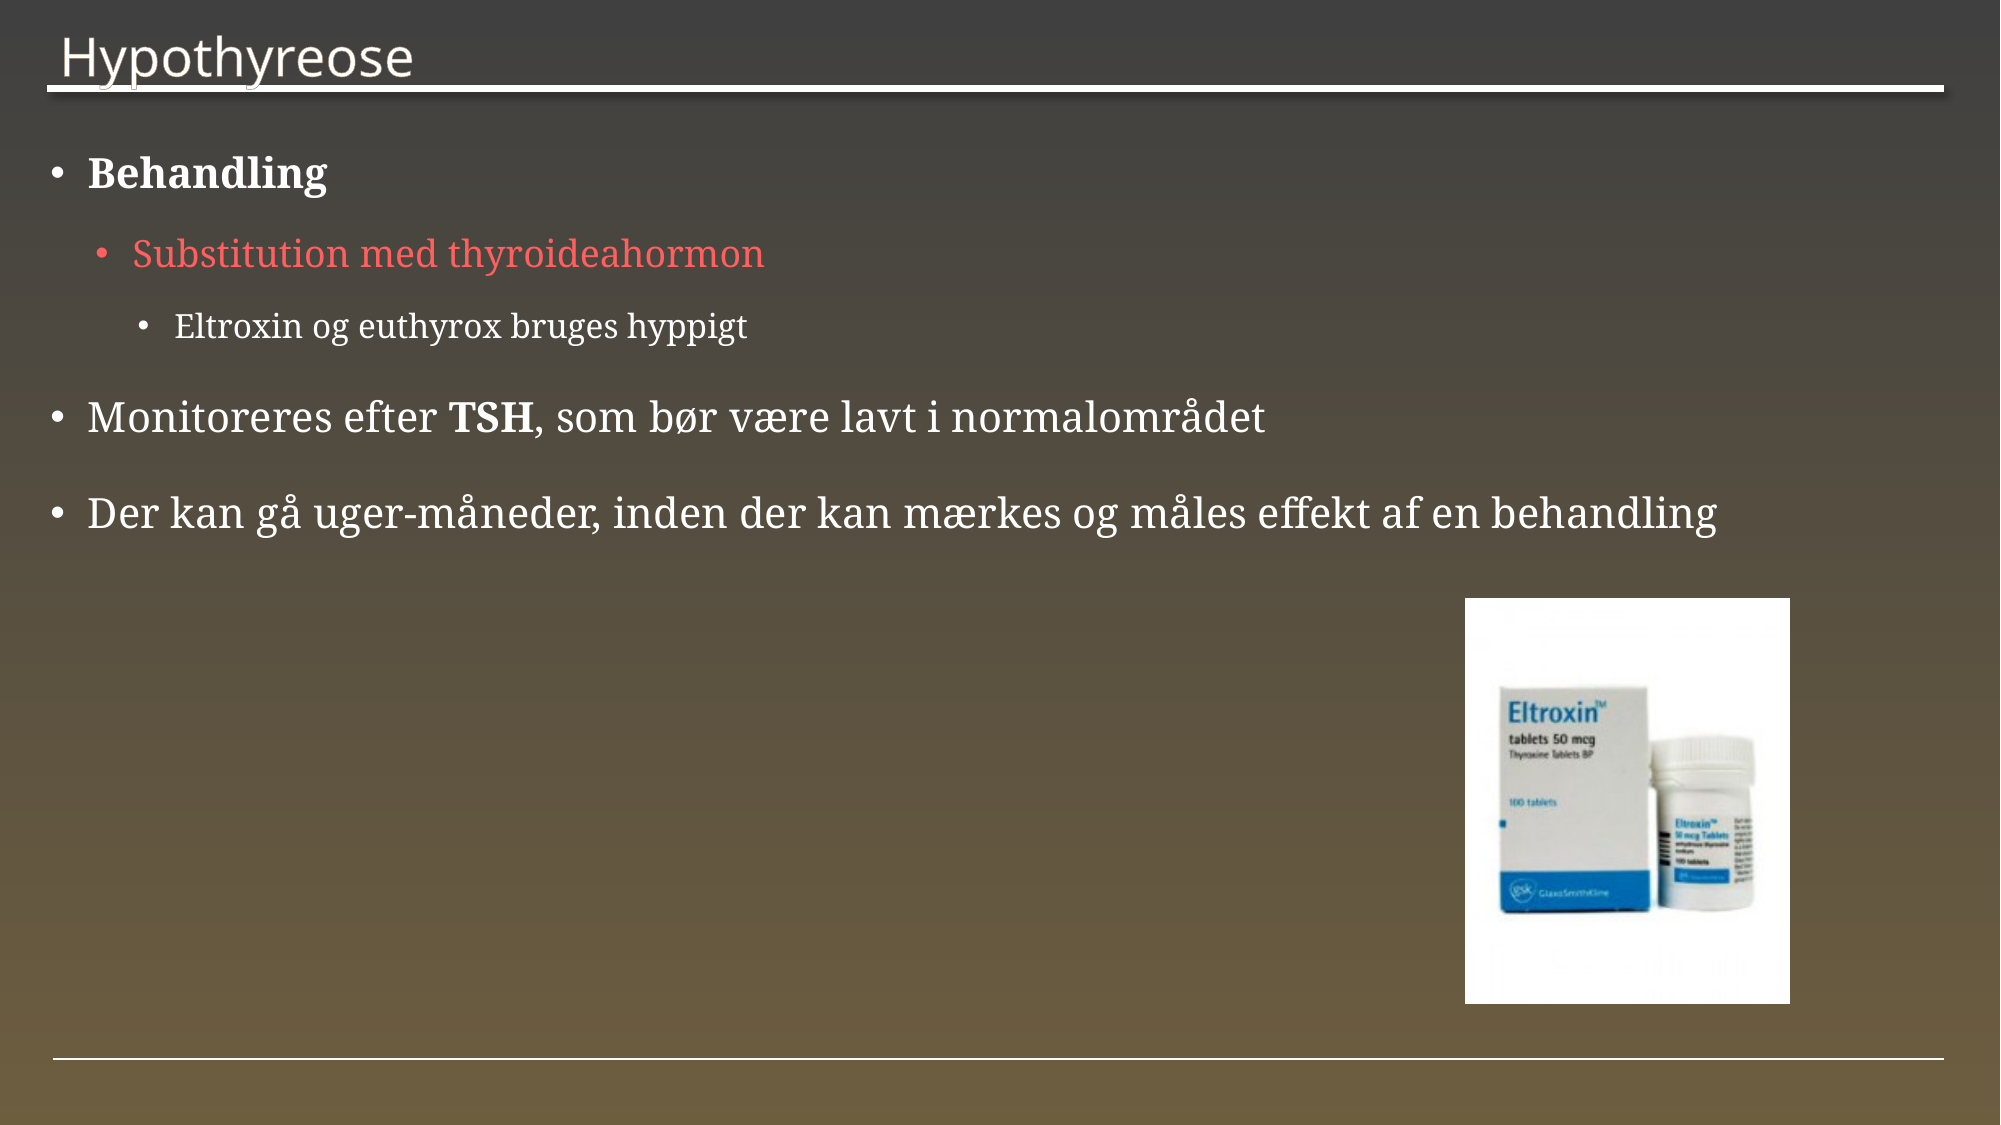

#
Hypothyreose
Behandling
Substitution med thyroideahormon
Eltroxin og euthyrox bruges hyppigt
Monitoreres efter TSH, som bør være lavt i normalområdet
Der kan gå uger-måneder, inden der kan mærkes og måles effekt af en behandling